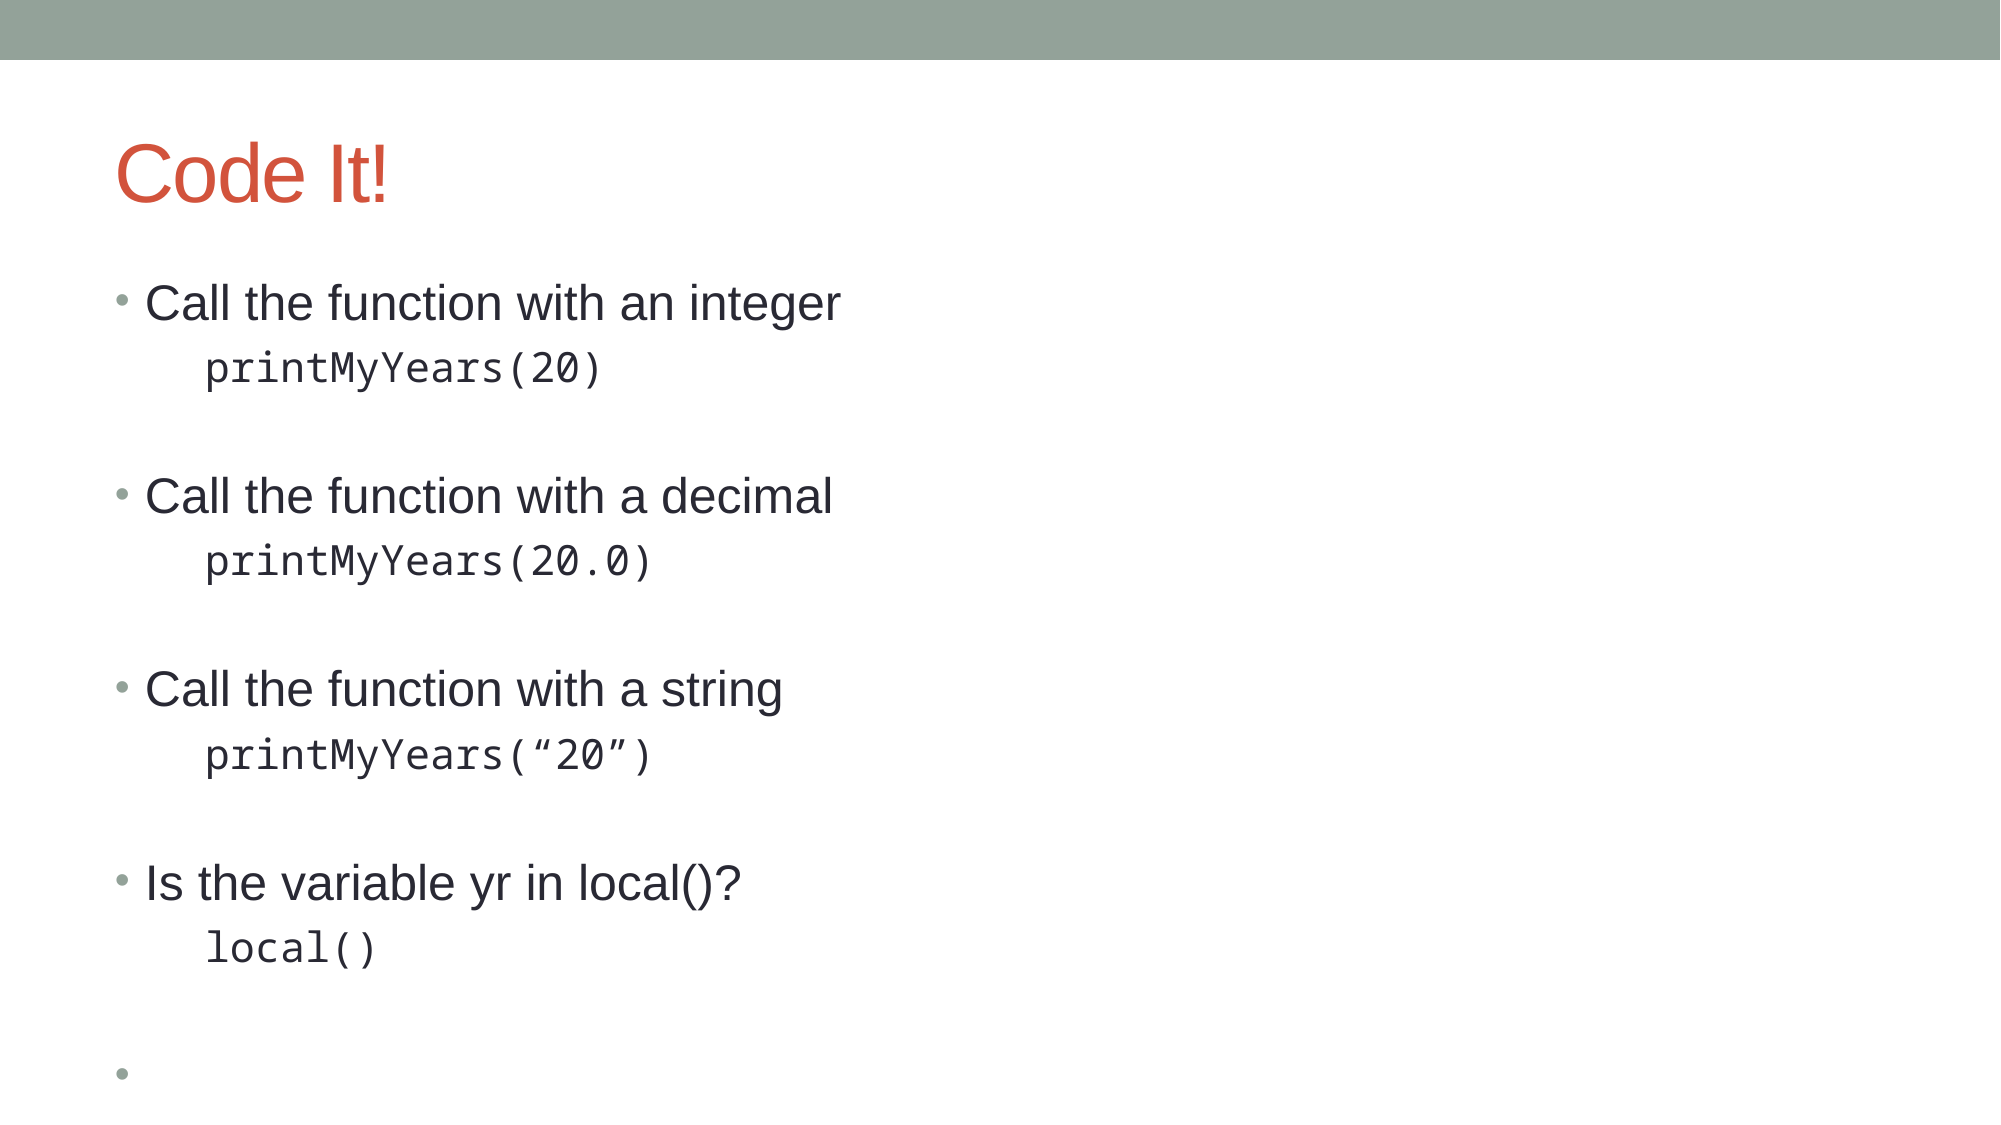

# Code It!
Call the function with an integer
printMyYears(20)
Call the function with a decimal
printMyYears(20.0)
Call the function with a string
printMyYears(“20”)
Is the variable yr in local()?
local()